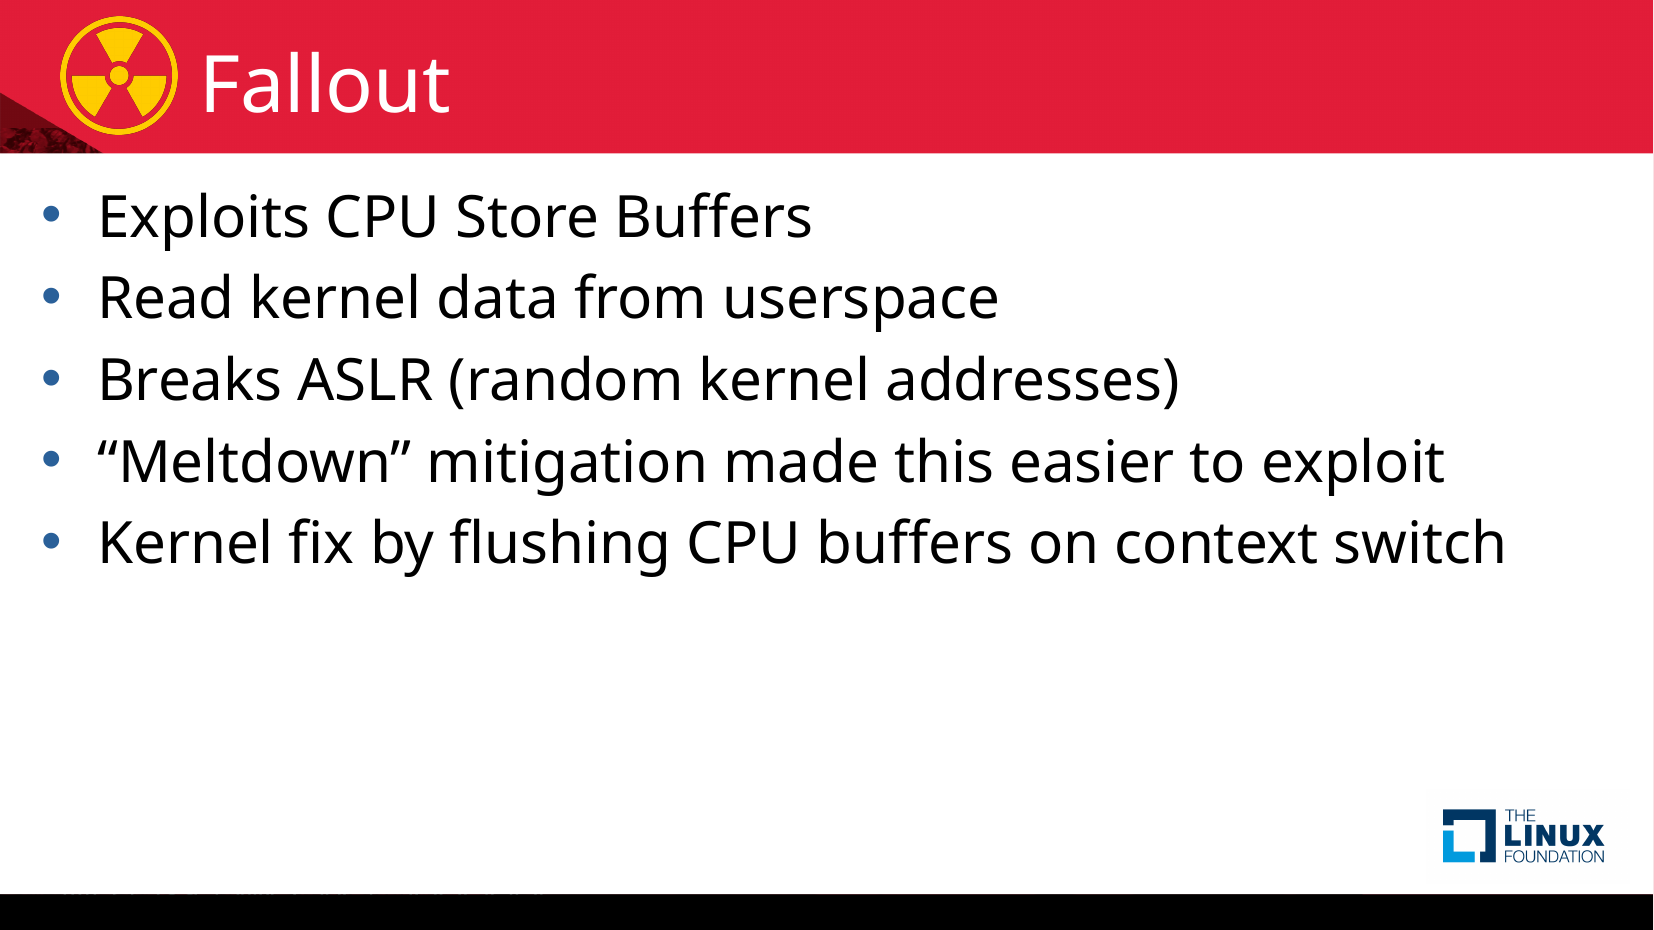

# Fallout
Exploits CPU Store Buffers
Read kernel data from userspace
Breaks ASLR (random kernel addresses)
“Meltdown” mitigation made this easier to exploit
Kernel fix by flushing CPU buffers on context switch